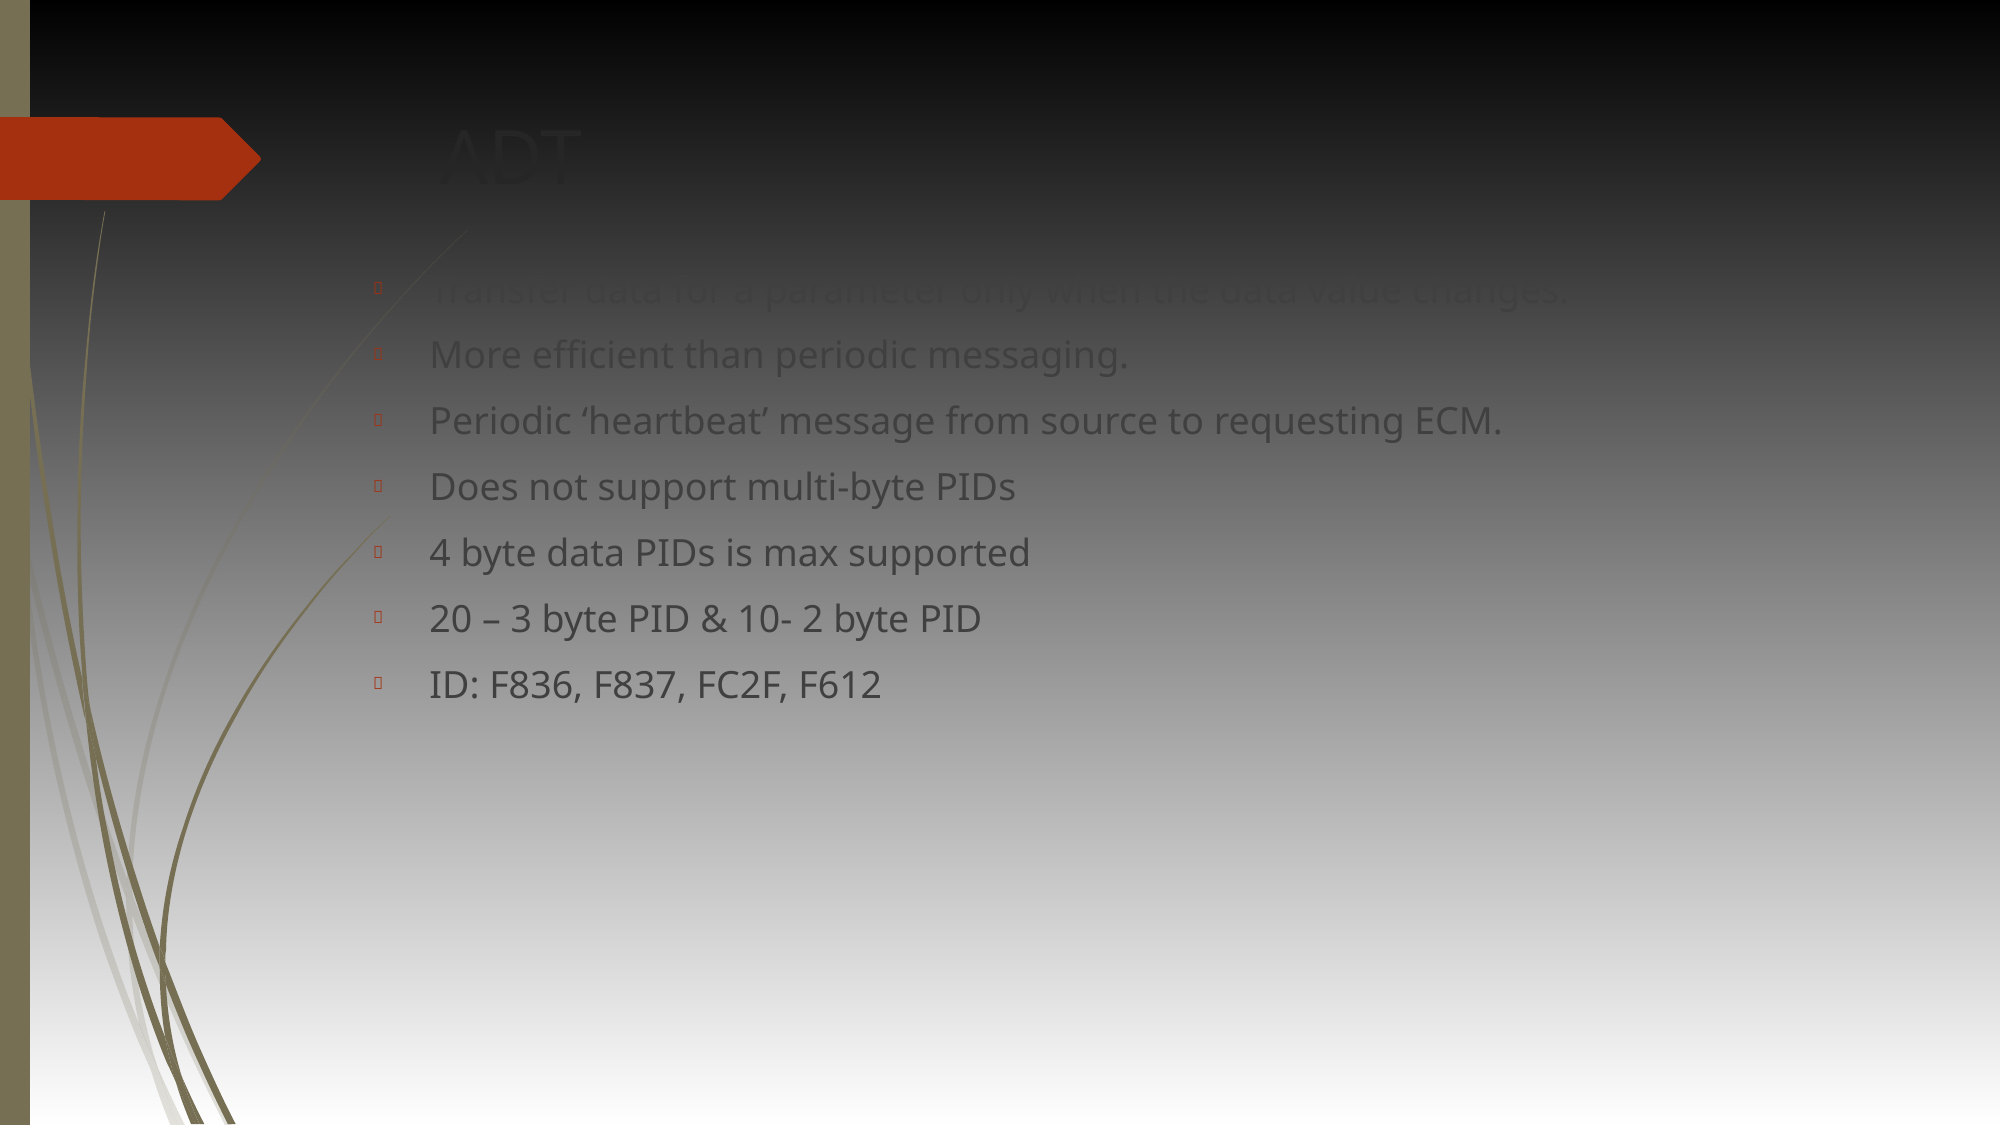

# ADT
Transfer data for a parameter only when the data value changes.
More efficient than periodic messaging.
Periodic ‘heartbeat’ message from source to requesting ECM.
Does not support multi-byte PIDs
4 byte data PIDs is max supported
20 – 3 byte PID & 10- 2 byte PID
ID: F836, F837, FC2F, F612